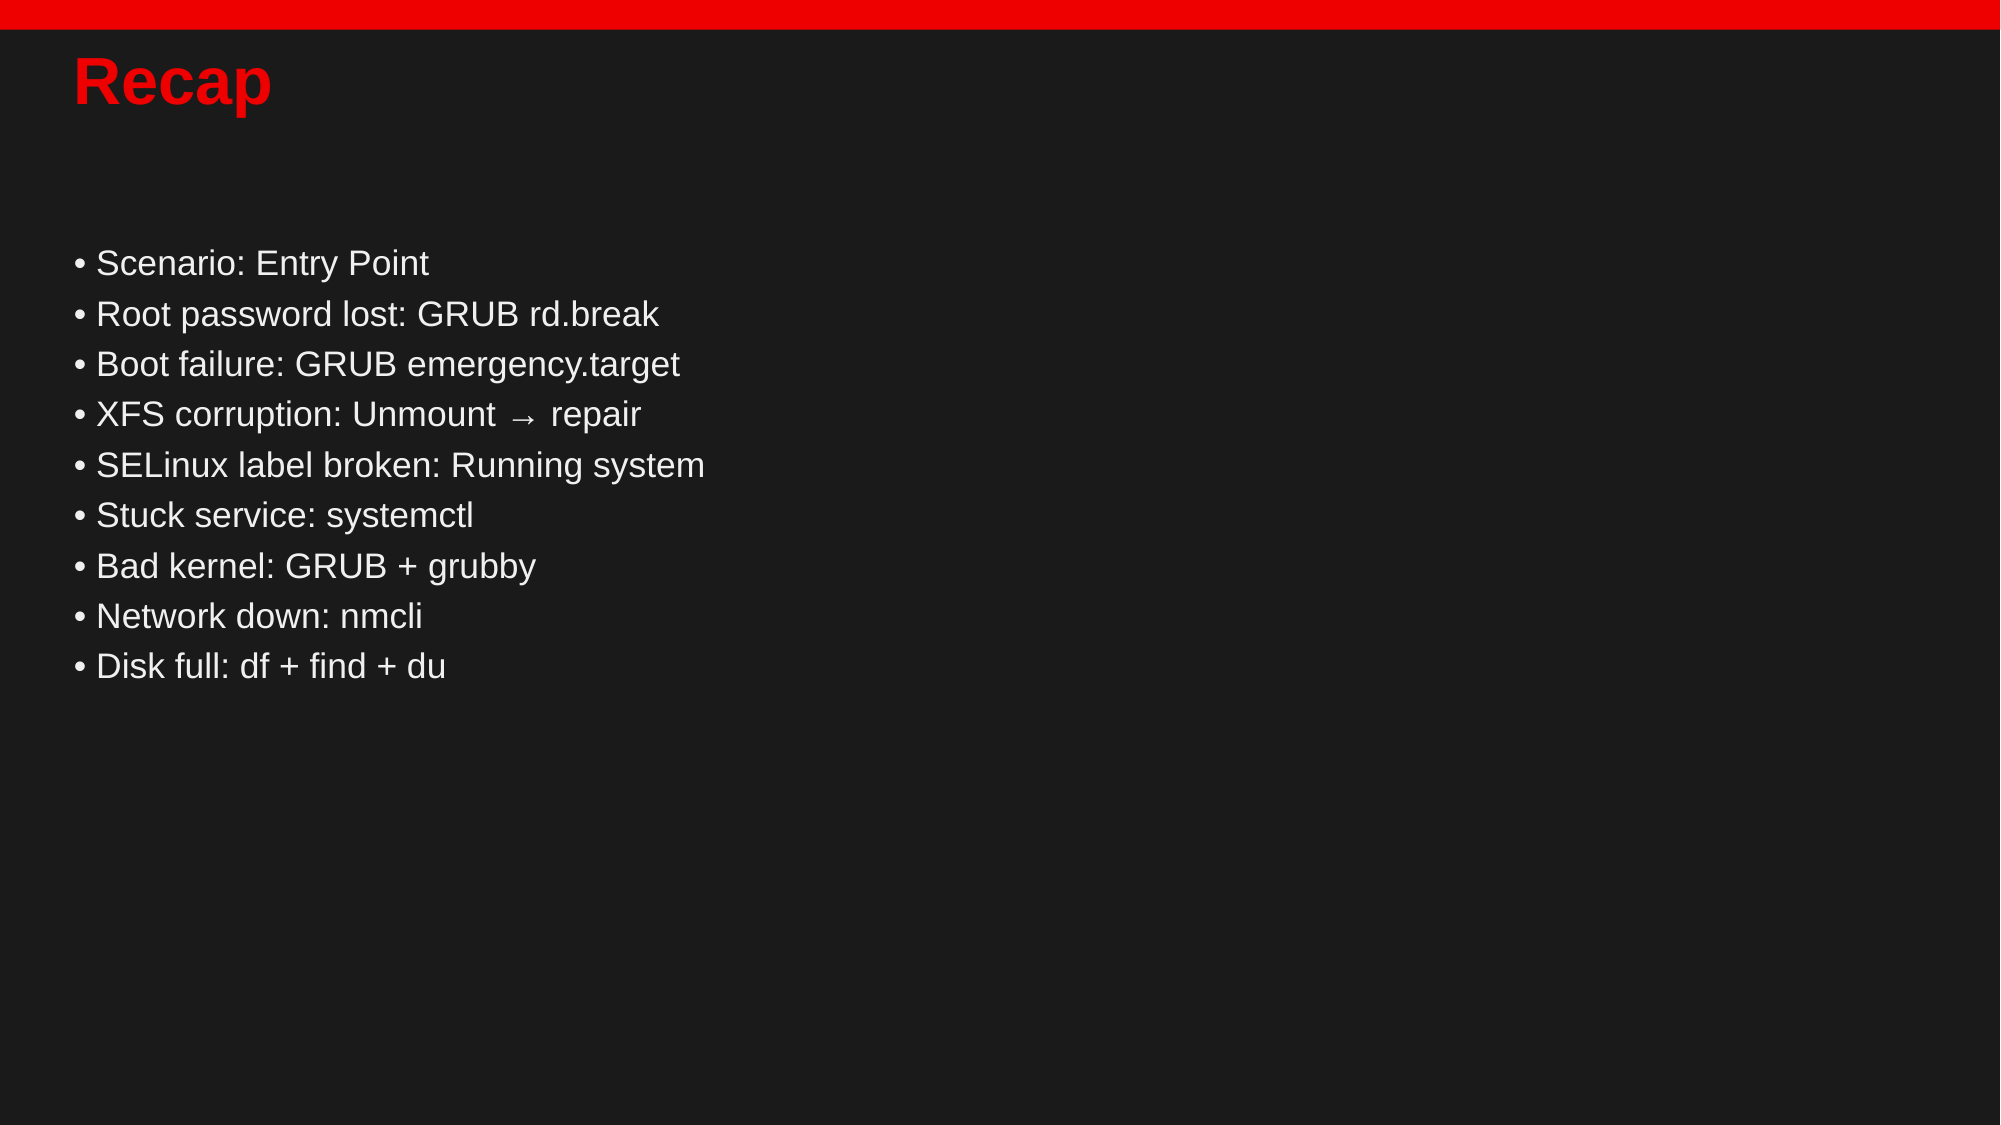

Recap
• Scenario: Entry Point
• Root password lost: GRUB rd.break
• Boot failure: GRUB emergency.target
• XFS corruption: Unmount → repair
• SELinux label broken: Running system
• Stuck service: systemctl
• Bad kernel: GRUB + grubby
• Network down: nmcli
• Disk full: df + find + du